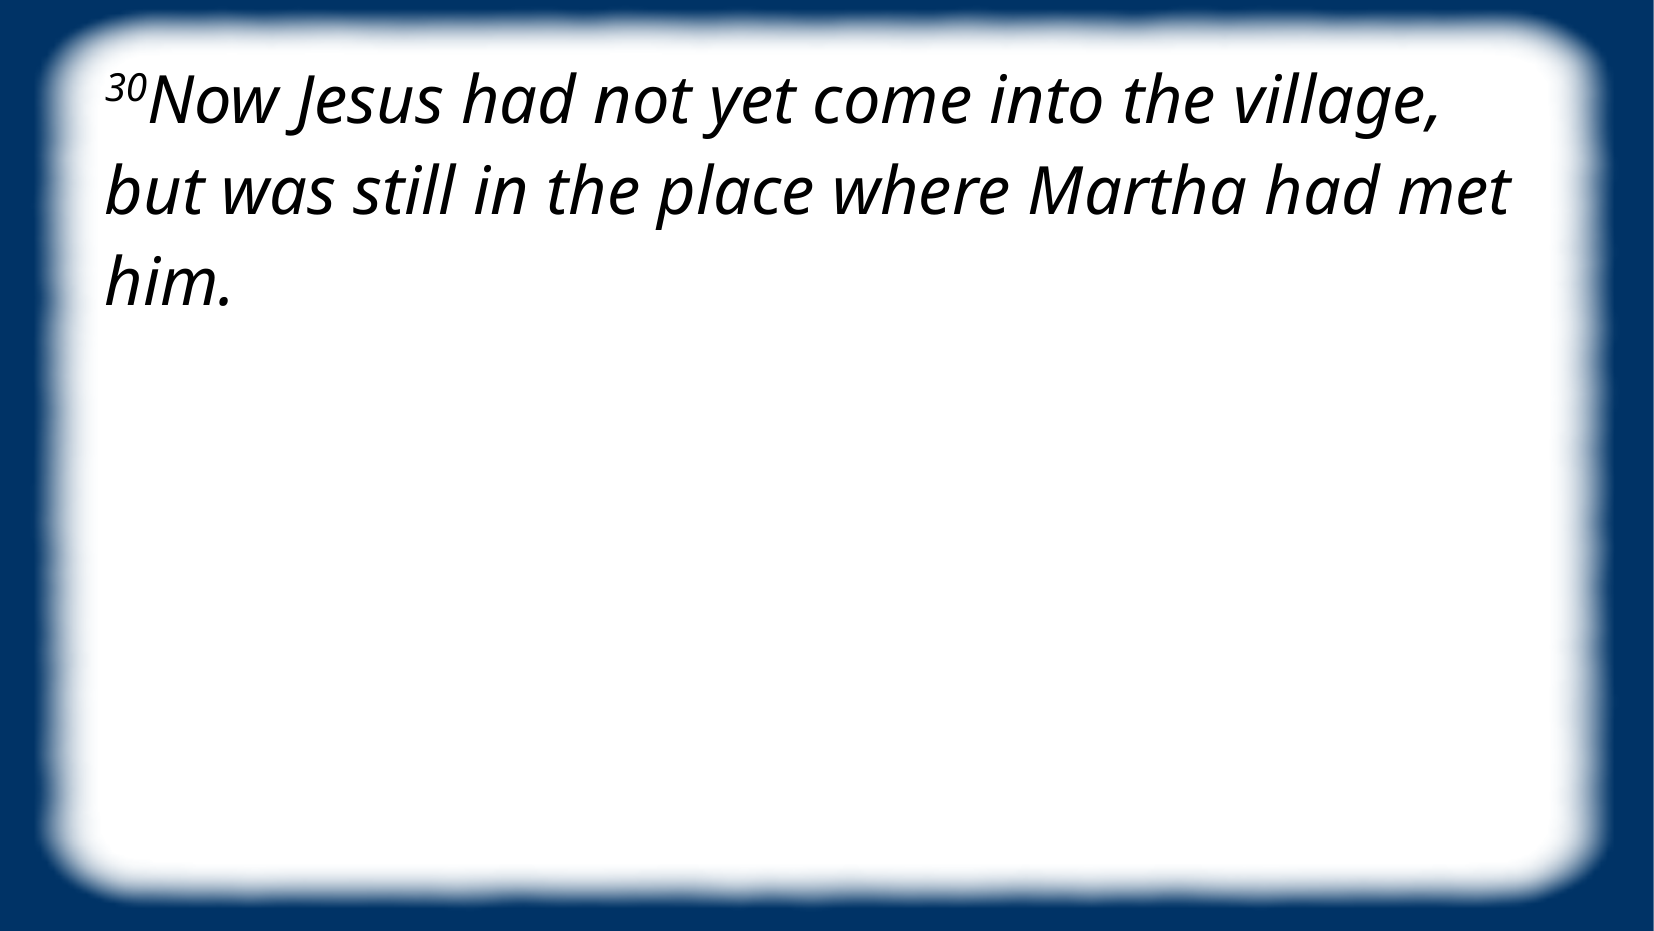

30Now Jesus had not yet come into the village, but was still in the place where Martha had met him.